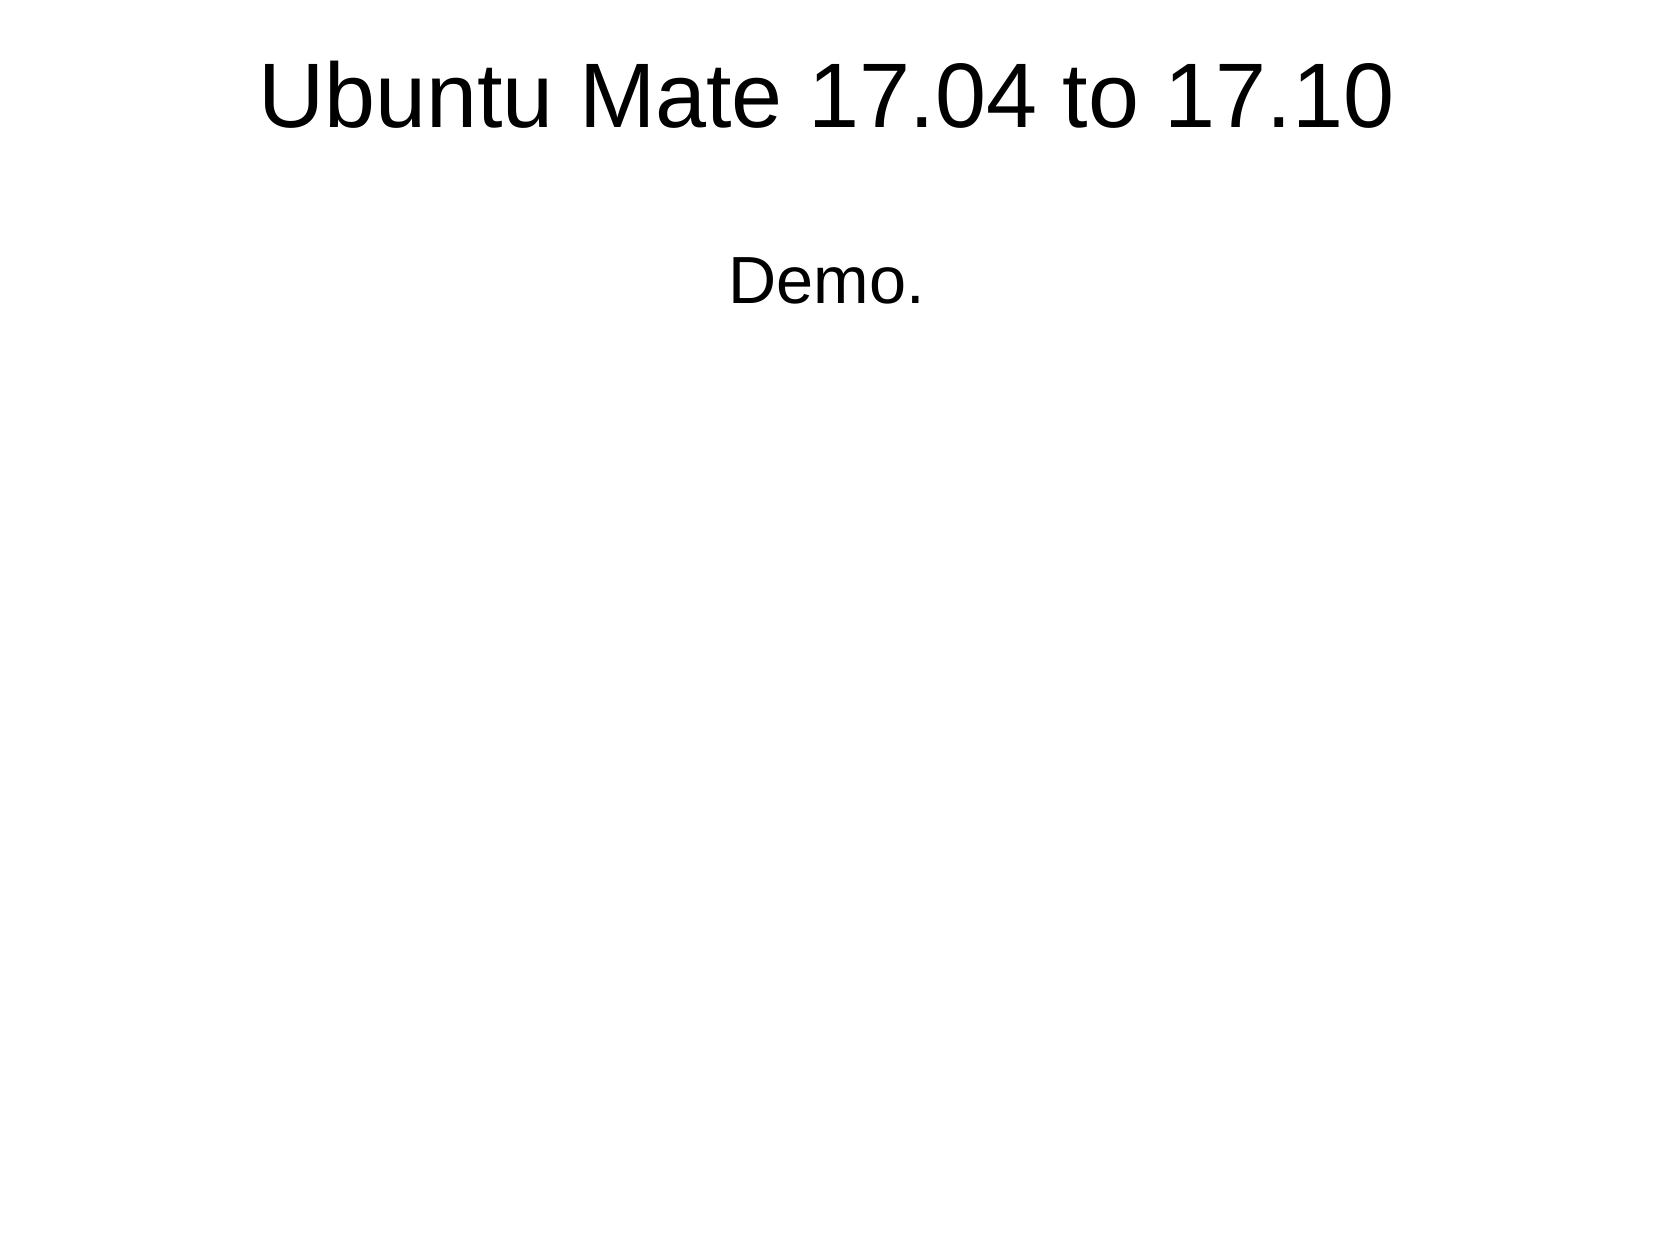

Ubuntu Mate 17.04 to 17.10
# Demo.